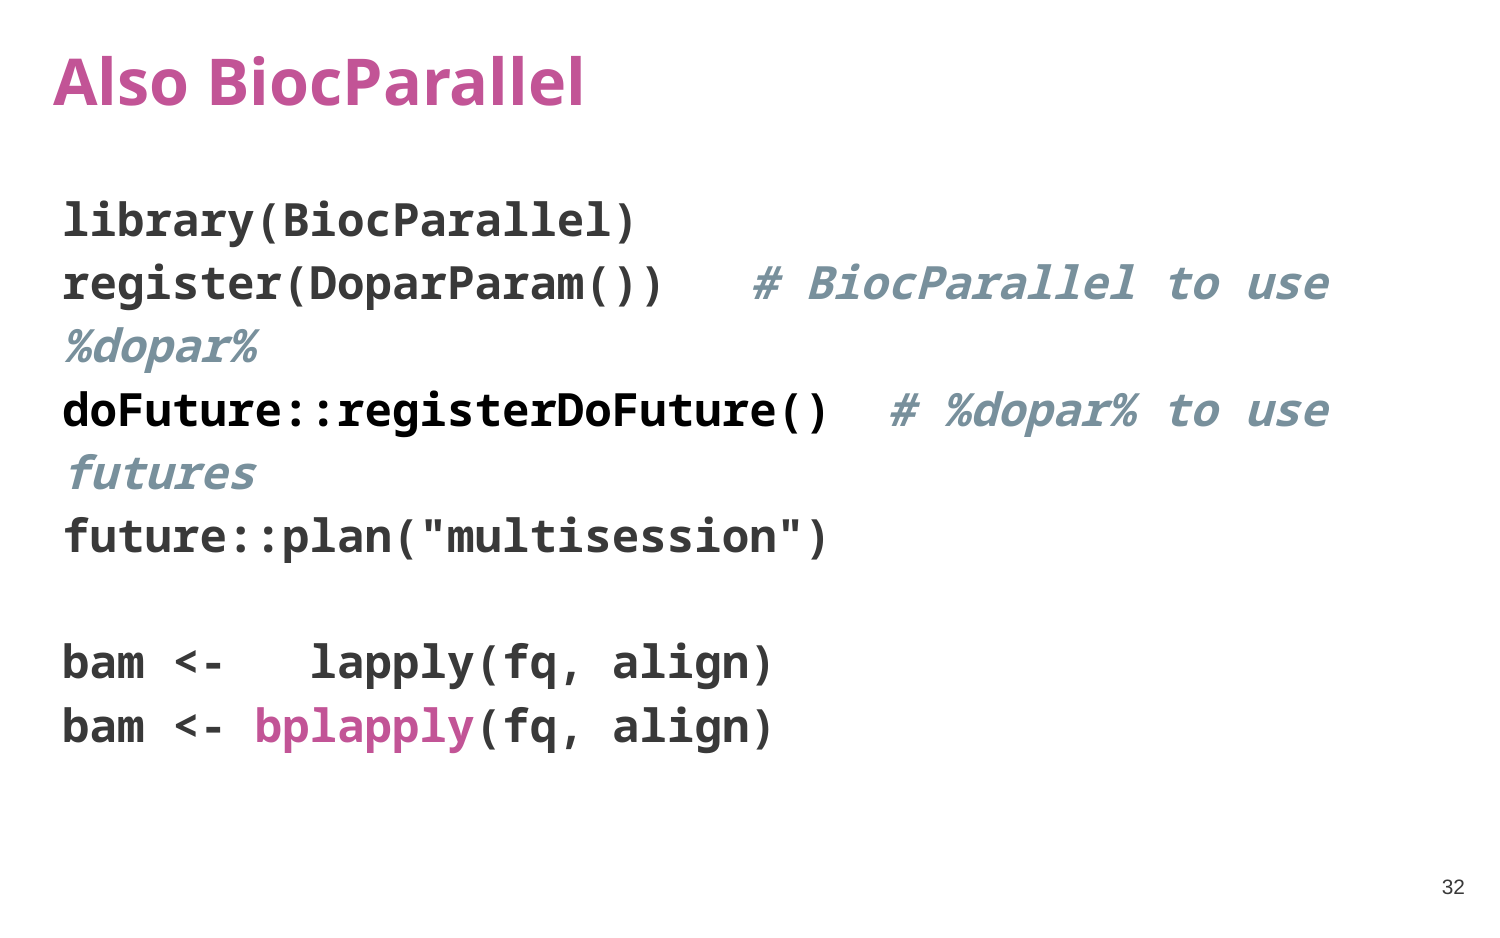

# Also BiocParallel
library(BiocParallel)
register(DoparParam()) # BiocParallel to use %dopar%
doFuture::registerDoFuture() # %dopar% to use futures
future::plan("multisession")
bam <- lapply(fq, align)
bam <- bplapply(fq, align)